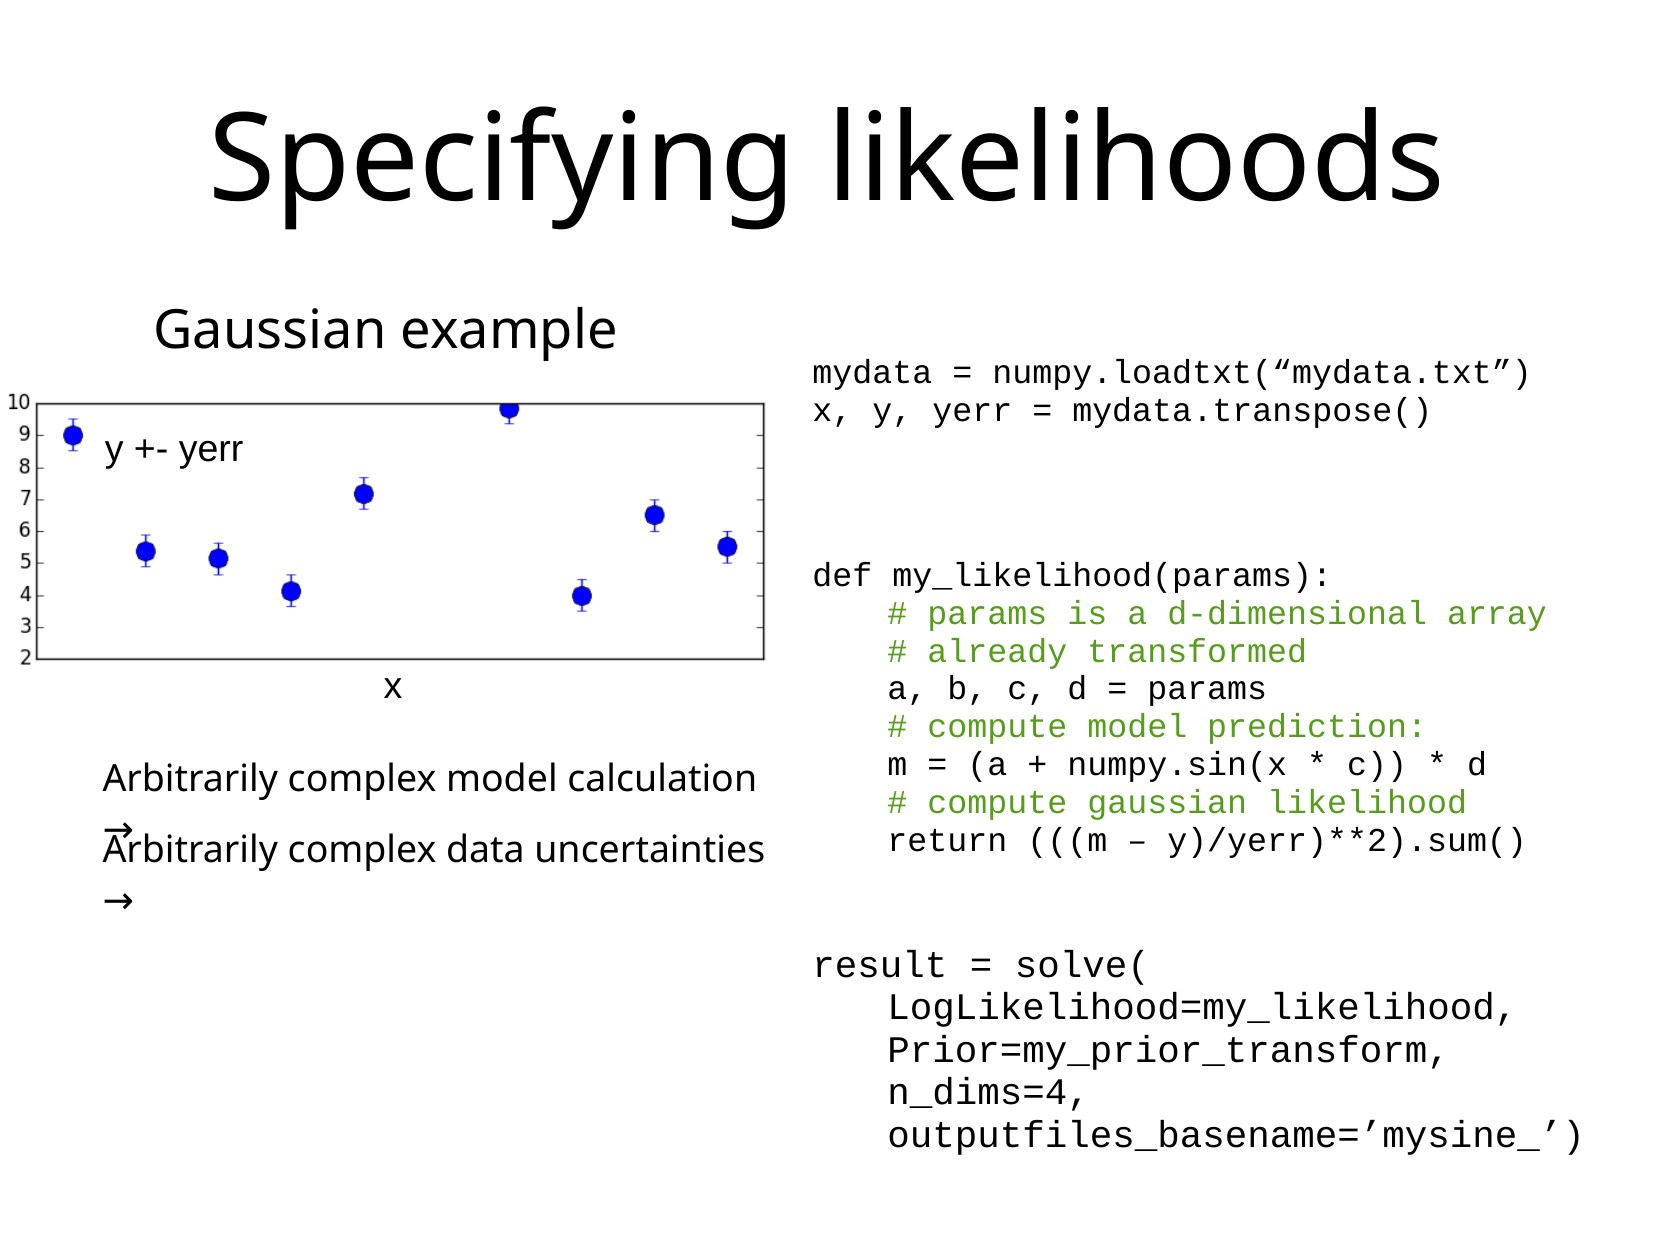

# Specifying likelihoods
Gaussian example
mydata = numpy.loadtxt(“mydata.txt”)
x, y, yerr = mydata.transpose()
def my_likelihood(params):
	# params is a d-dimensional array
	# already transformed
	a, b, c, d = params
	# compute model prediction:
	m = (a + numpy.sin(x * c)) * d
	# compute gaussian likelihood
	return (((m – y)/yerr)**2).sum()
result = solve(
	LogLikelihood=my_likelihood,
	Prior=my_prior_transform,
	n_dims=4,
 	outputfiles_basename=’mysine_’)
y +- yerr
x
Arbitrarily complex model calculation →
Arbitrarily complex data uncertainties →